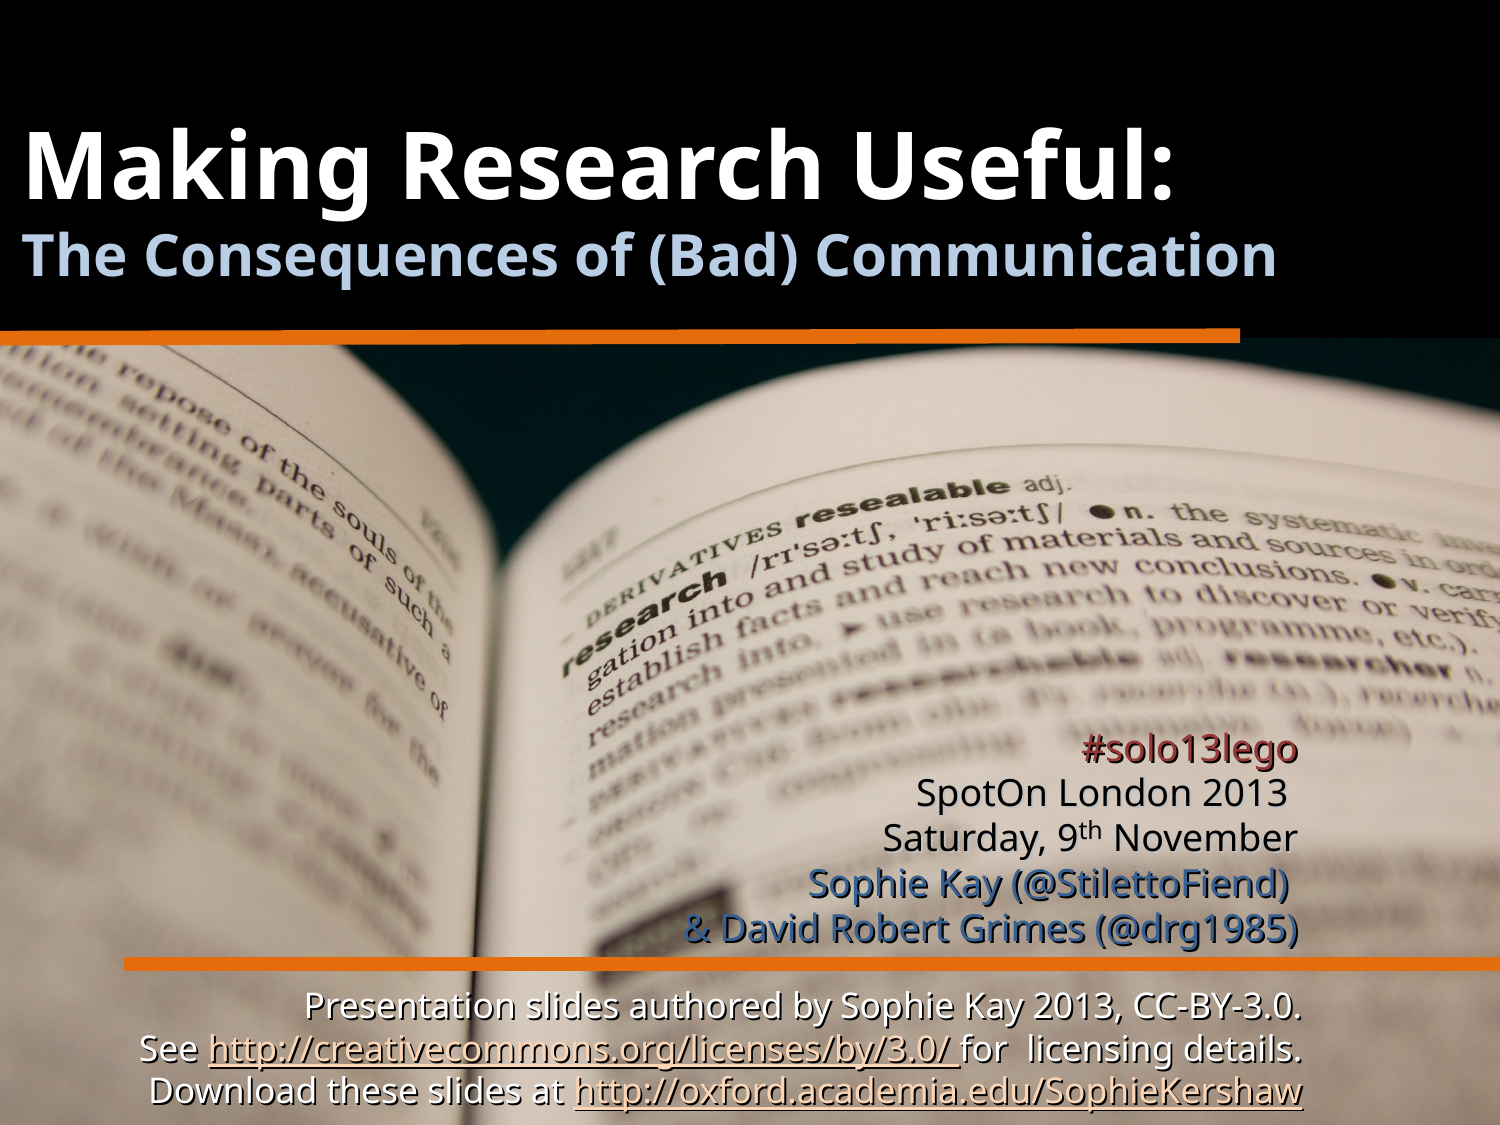

Making Research Useful:
The Consequences of (Bad) Communication
#solo13lego
SpotOn London 2013
Saturday, 9th November
Sophie Kay (@StilettoFiend)
& David Robert Grimes (@drg1985)
 Presentation slides authored by Sophie Kay 2013, CC-BY-3.0.
See http://creativecommons.org/licenses/by/3.0/ for licensing details.
Download these slides at http://oxford.academia.edu/SophieKershaw